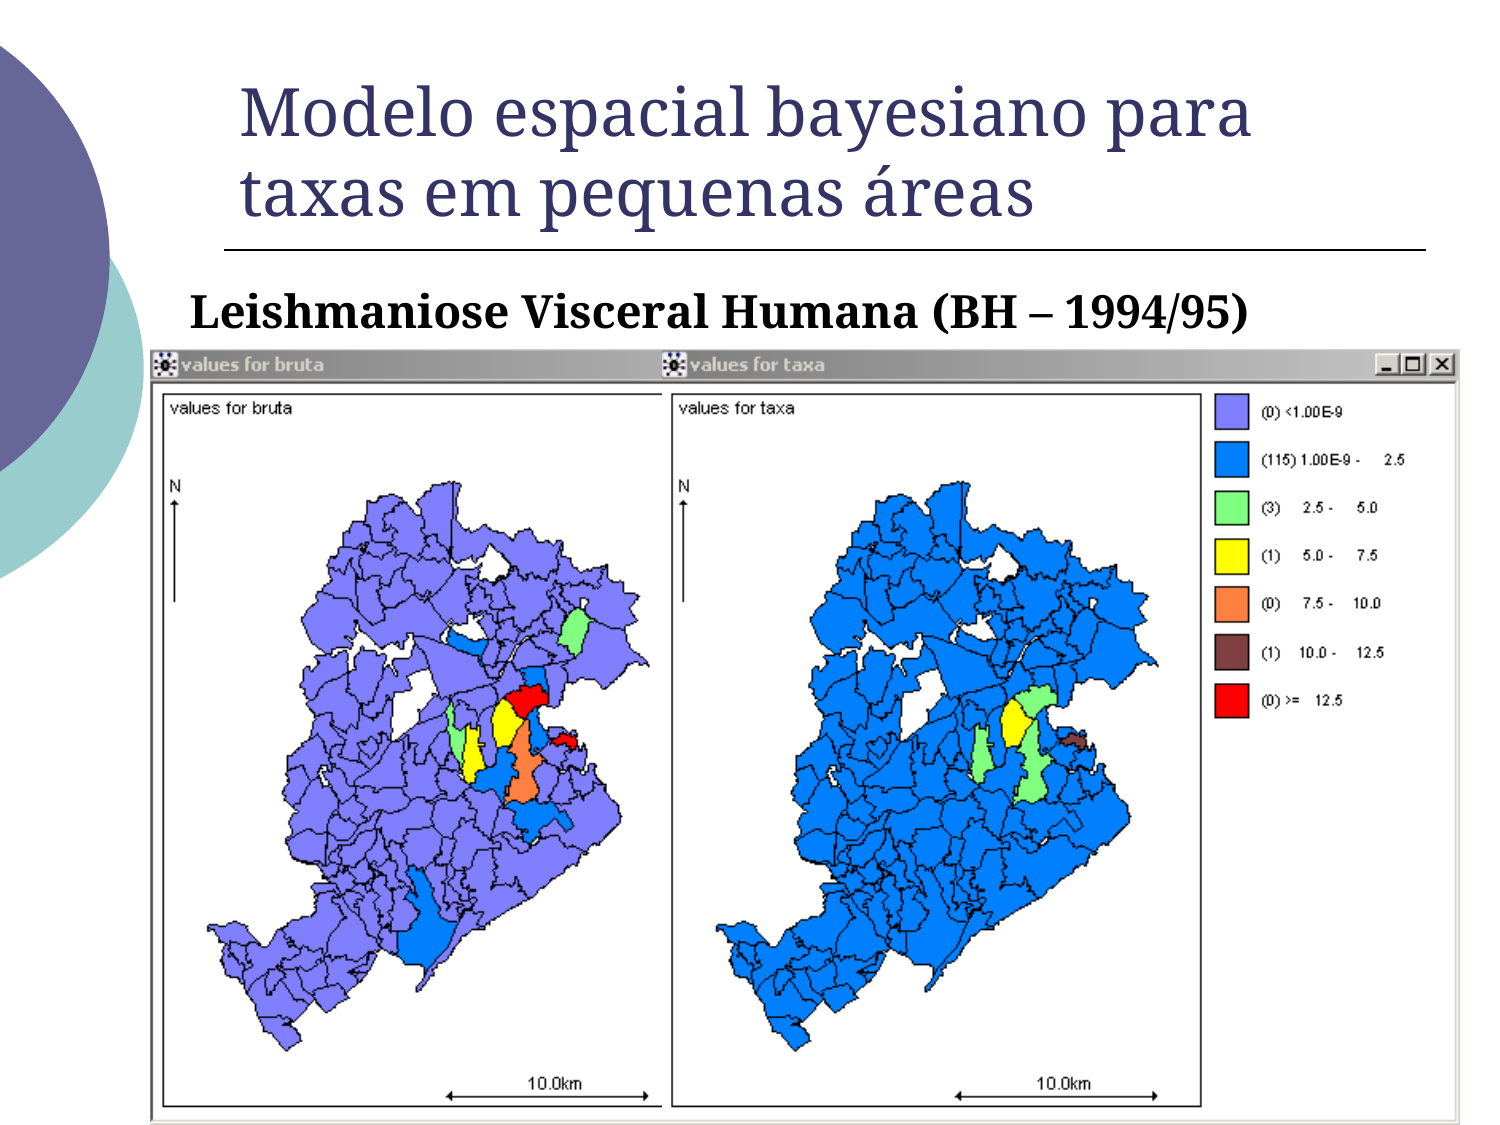

# Modelo espacial bayesiano para taxas em pequenas áreas
Leishmaniose Visceral Humana (BH – 1994/95)